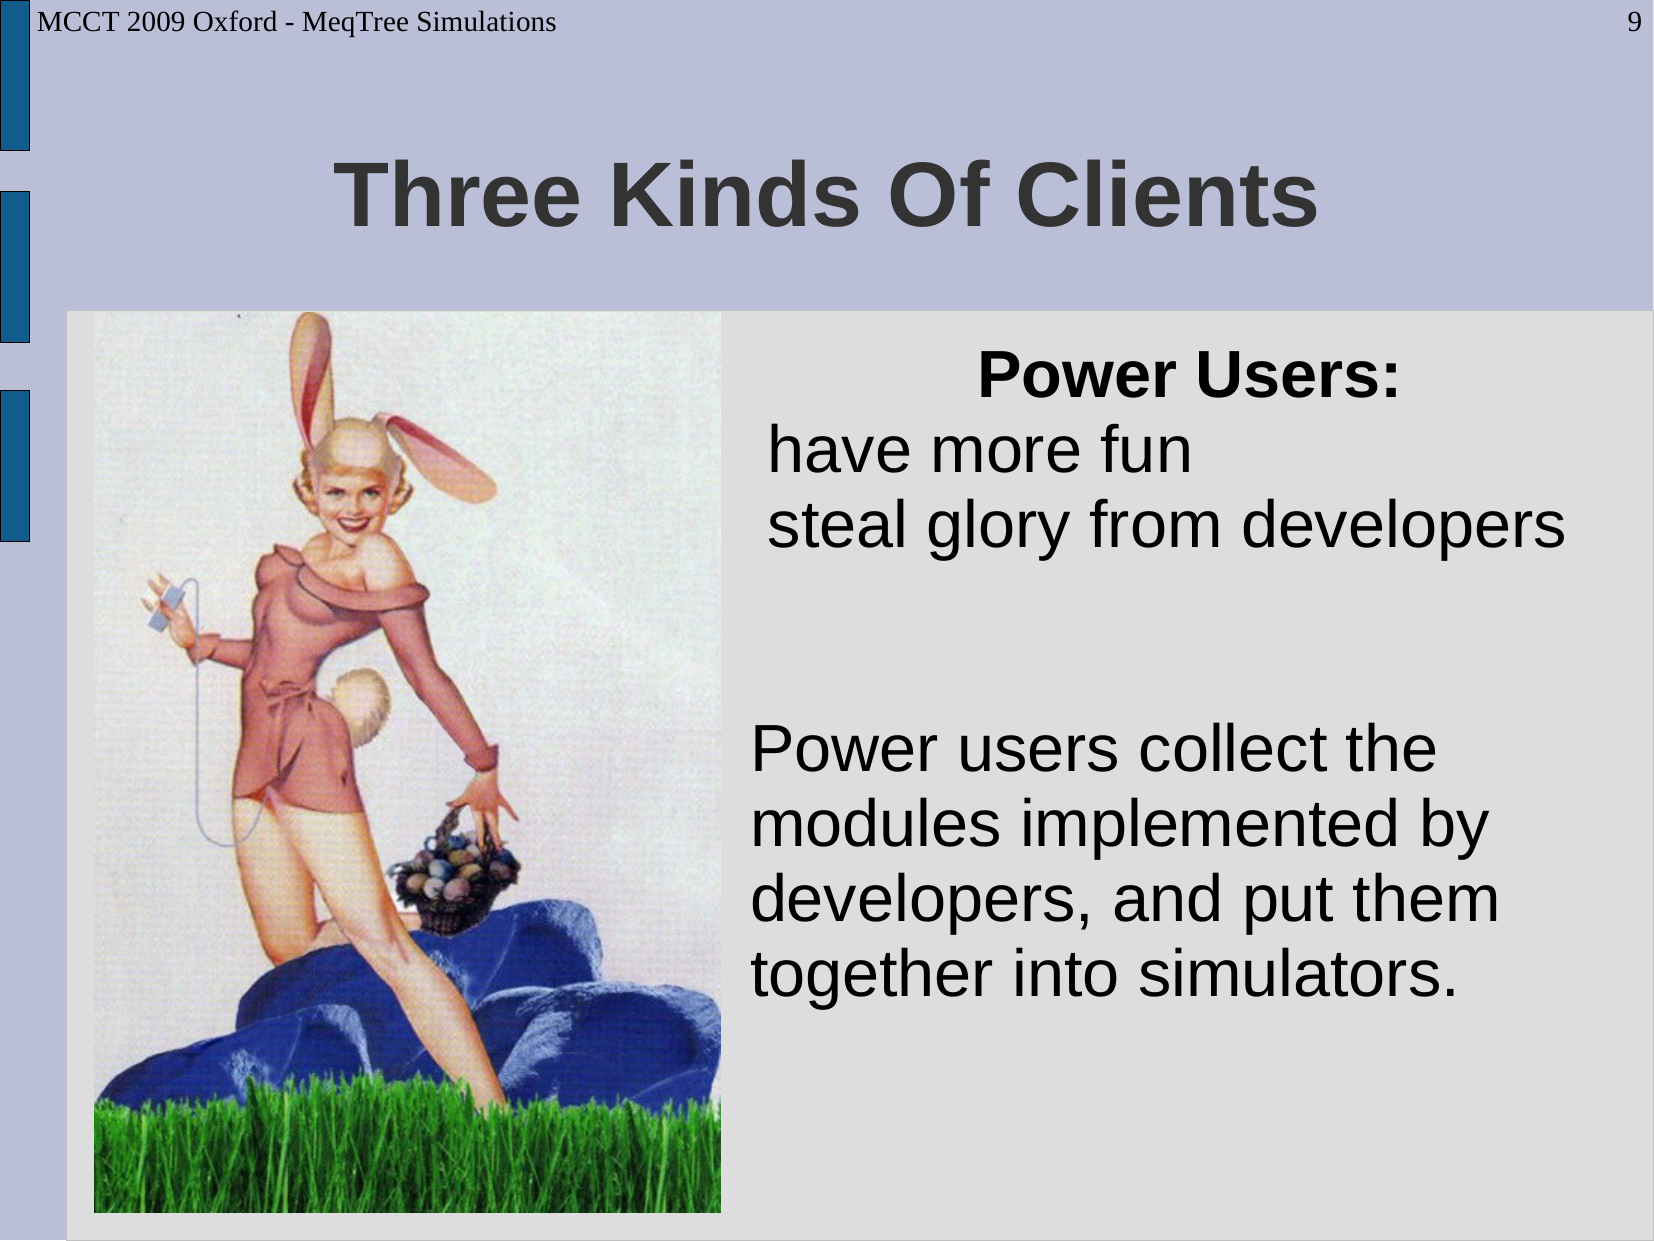

MCCT 2009 Oxford - MeqTree Simulations
9
# Three Kinds Of Clients
Power Users:
have more fun
steal glory from developers
Power users collect the modules implemented by developers, and put them together into simulators.